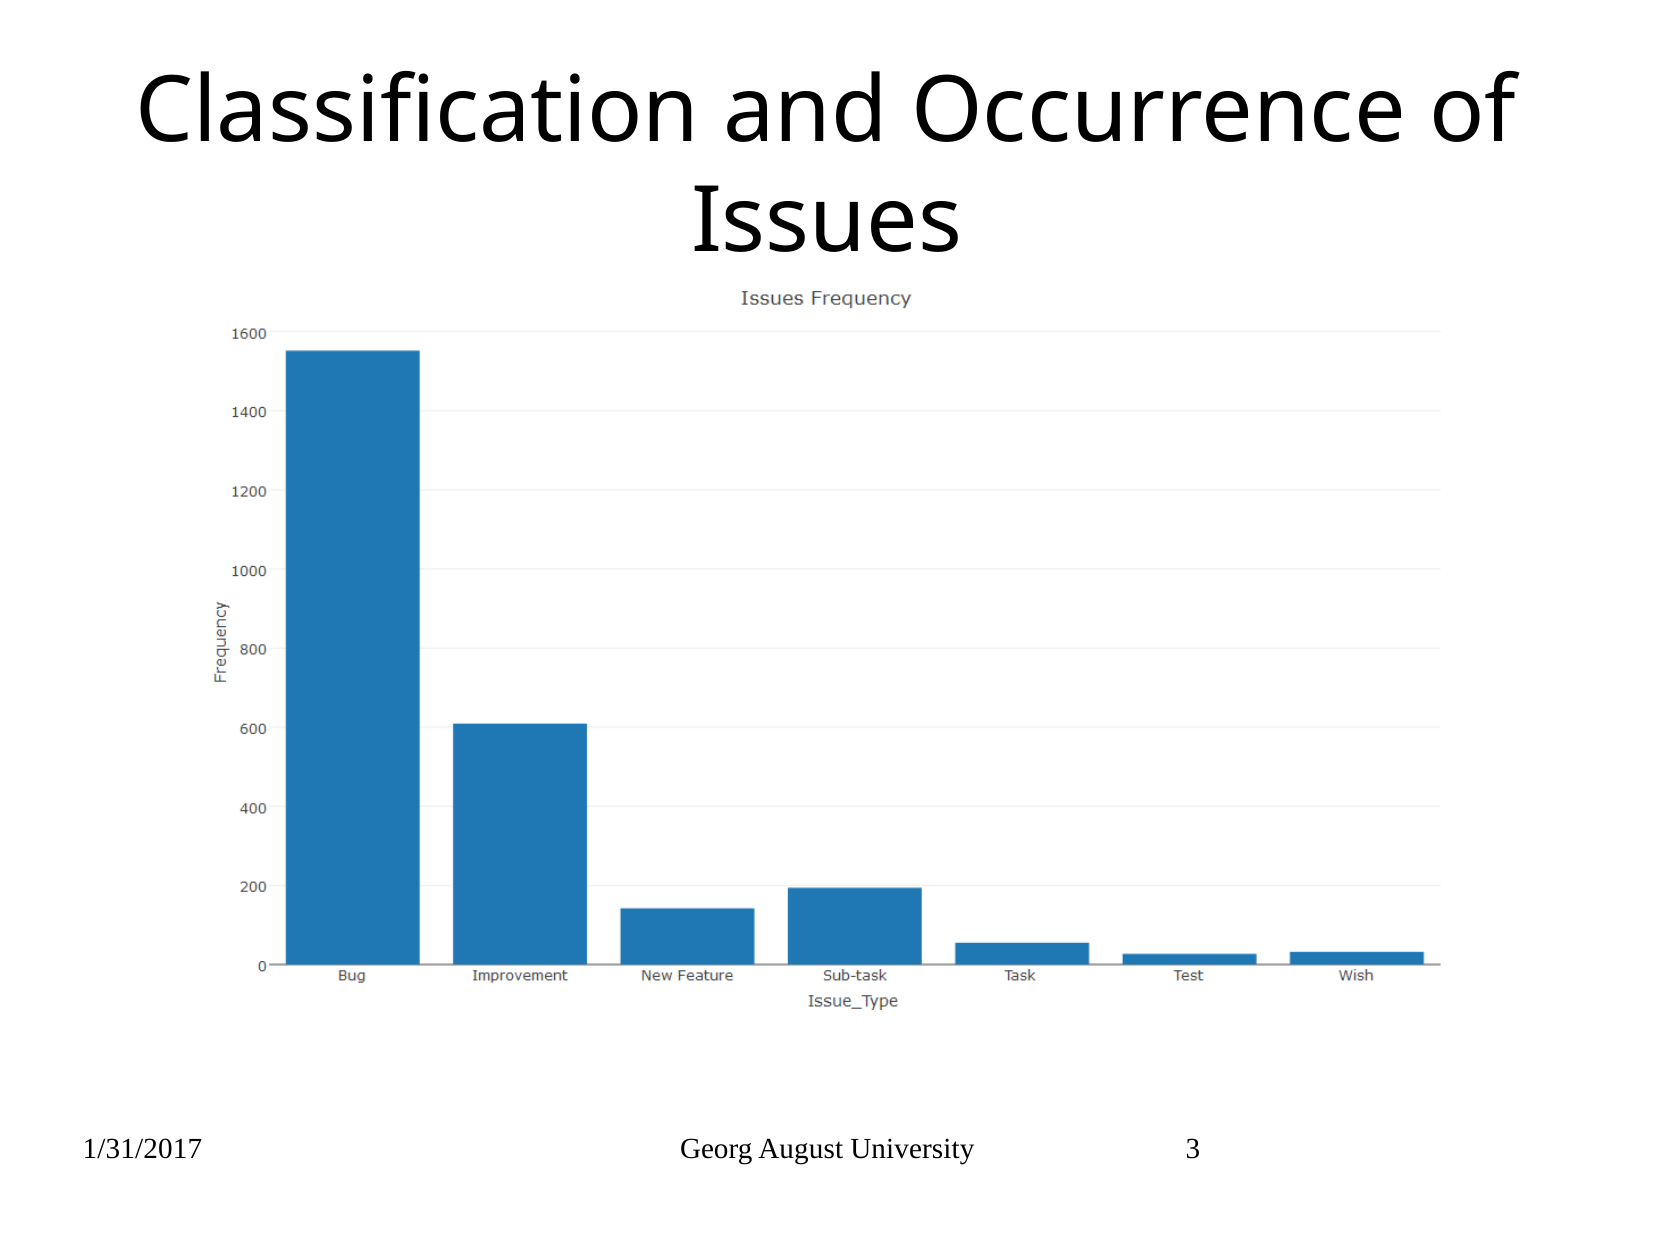

# Classification and Occurrence of Issues
1/31/2017
Georg August University